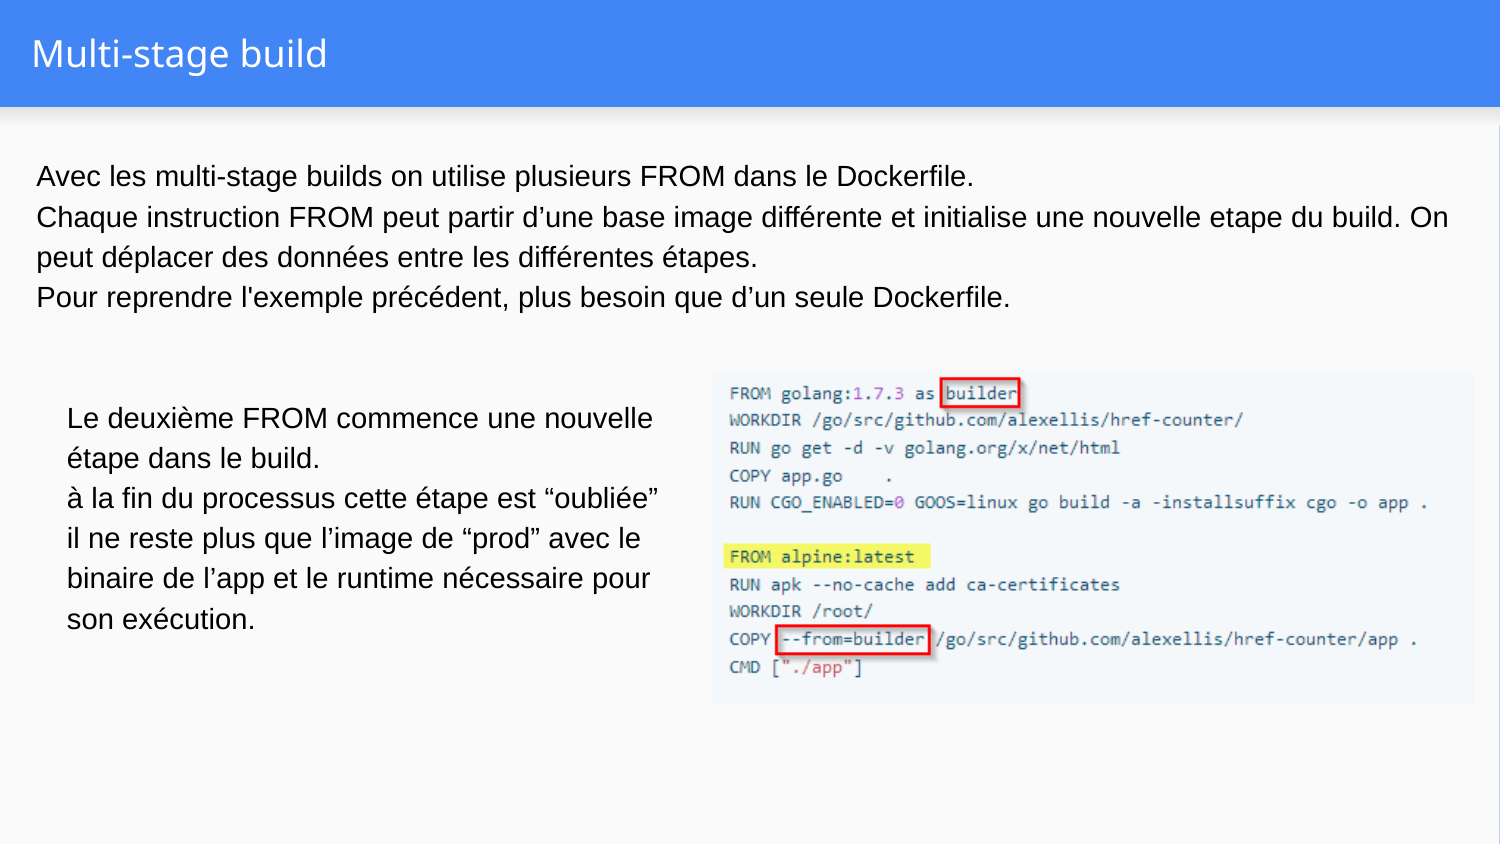

# Multi-stage build
Avec les multi-stage builds on utilise plusieurs FROM dans le Dockerfile.
Chaque instruction FROM peut partir d’une base image différente et initialise une nouvelle etape du build. On peut déplacer des données entre les différentes étapes.
Pour reprendre l'exemple précédent, plus besoin que d’un seule Dockerfile.
Le deuxième FROM commence une nouvelle étape dans le build.
à la fin du processus cette étape est “oubliée” il ne reste plus que l’image de “prod” avec le binaire de l’app et le runtime nécessaire pour son exécution.